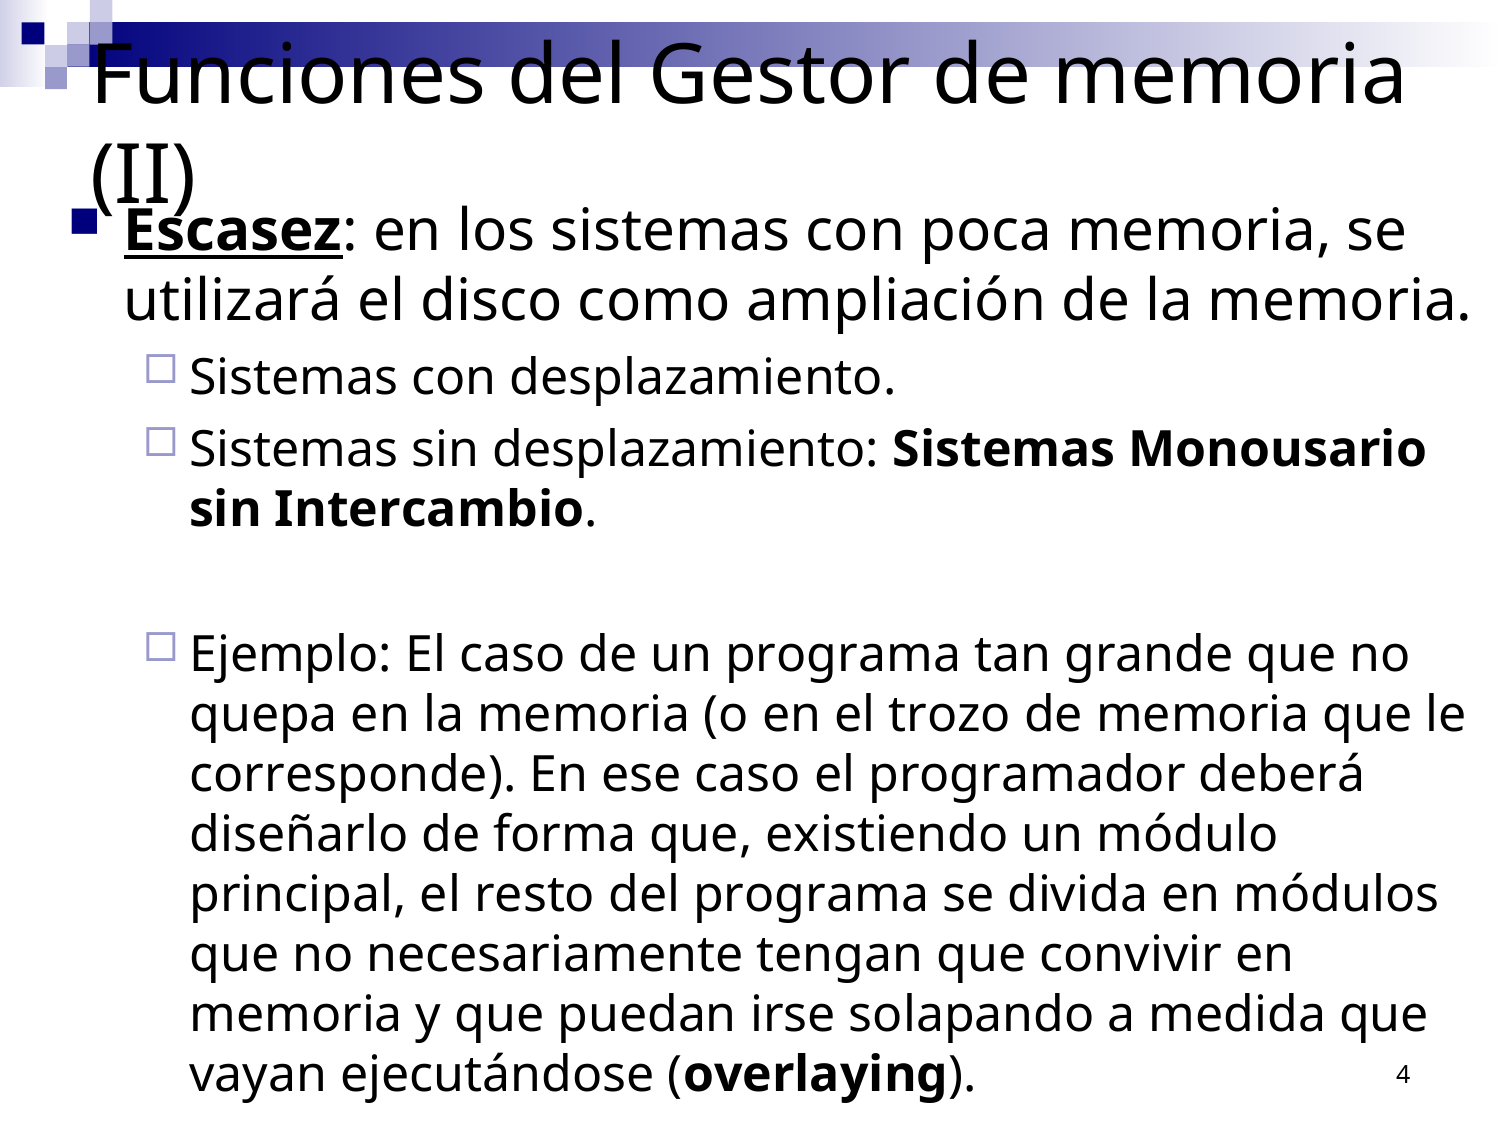

Funciones del Gestor de memoria (II)
Escasez: en los sistemas con poca memoria, se utilizará el disco como ampliación de la memoria.
Sistemas con desplazamiento.
Sistemas sin desplazamiento: Sistemas Monousario sin Intercambio.
Ejemplo: El caso de un programa tan grande que no quepa en la memoria (o en el trozo de memoria que le corresponde). En ese caso el programador deberá diseñarlo de forma que, existiendo un módulo principal, el resto del programa se divida en módulos que no necesariamente tengan que convivir en memoria y que puedan irse solapando a medida que vayan ejecutándose (overlaying).